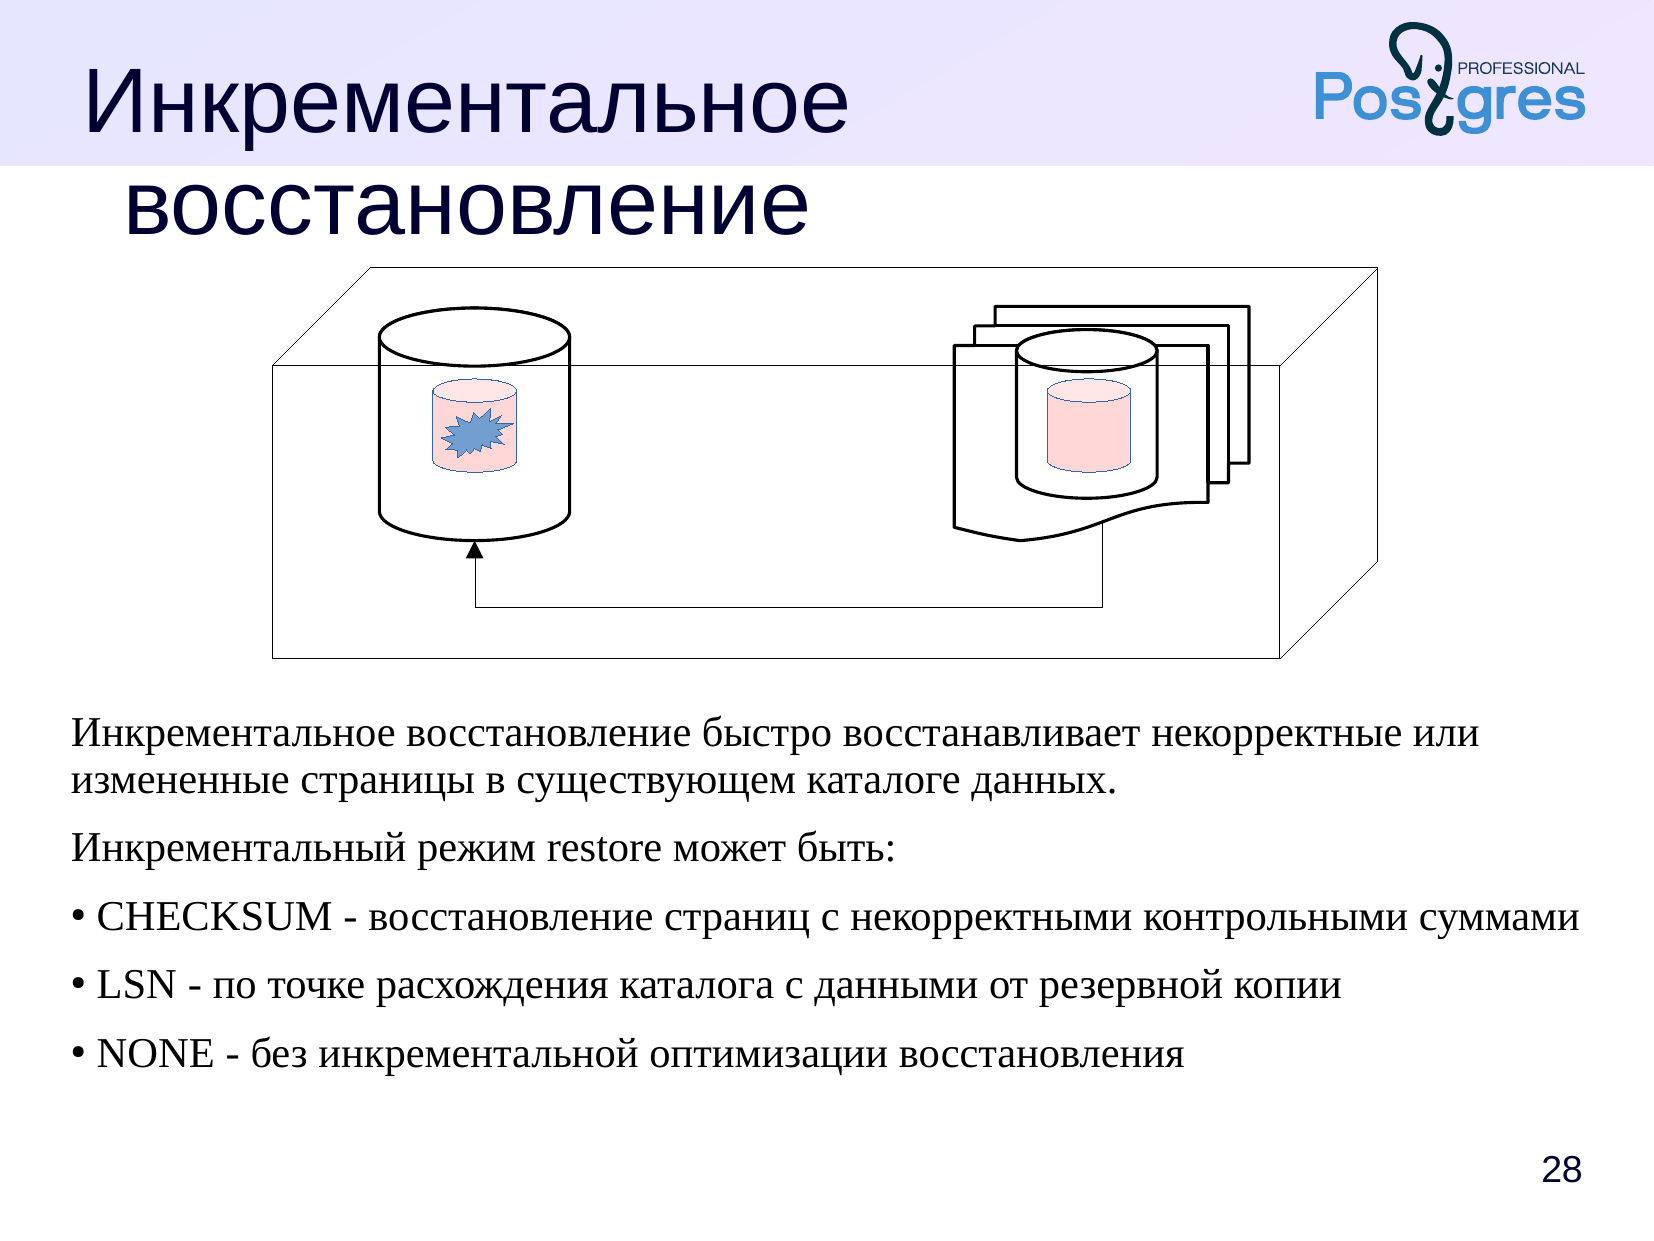

# Инкрементальное восстановление
Инкрементальное восстановление быстро восстанавливает некорректные или измененные страницы в существующем каталоге данных.
Инкрементальный режим restore может быть:
CHECKSUM - восстановление страниц с некорректными контрольными суммами
LSN - по точке расхождения каталога с данными от резервной копии
NONE - без инкрементальной оптимизации восстановления